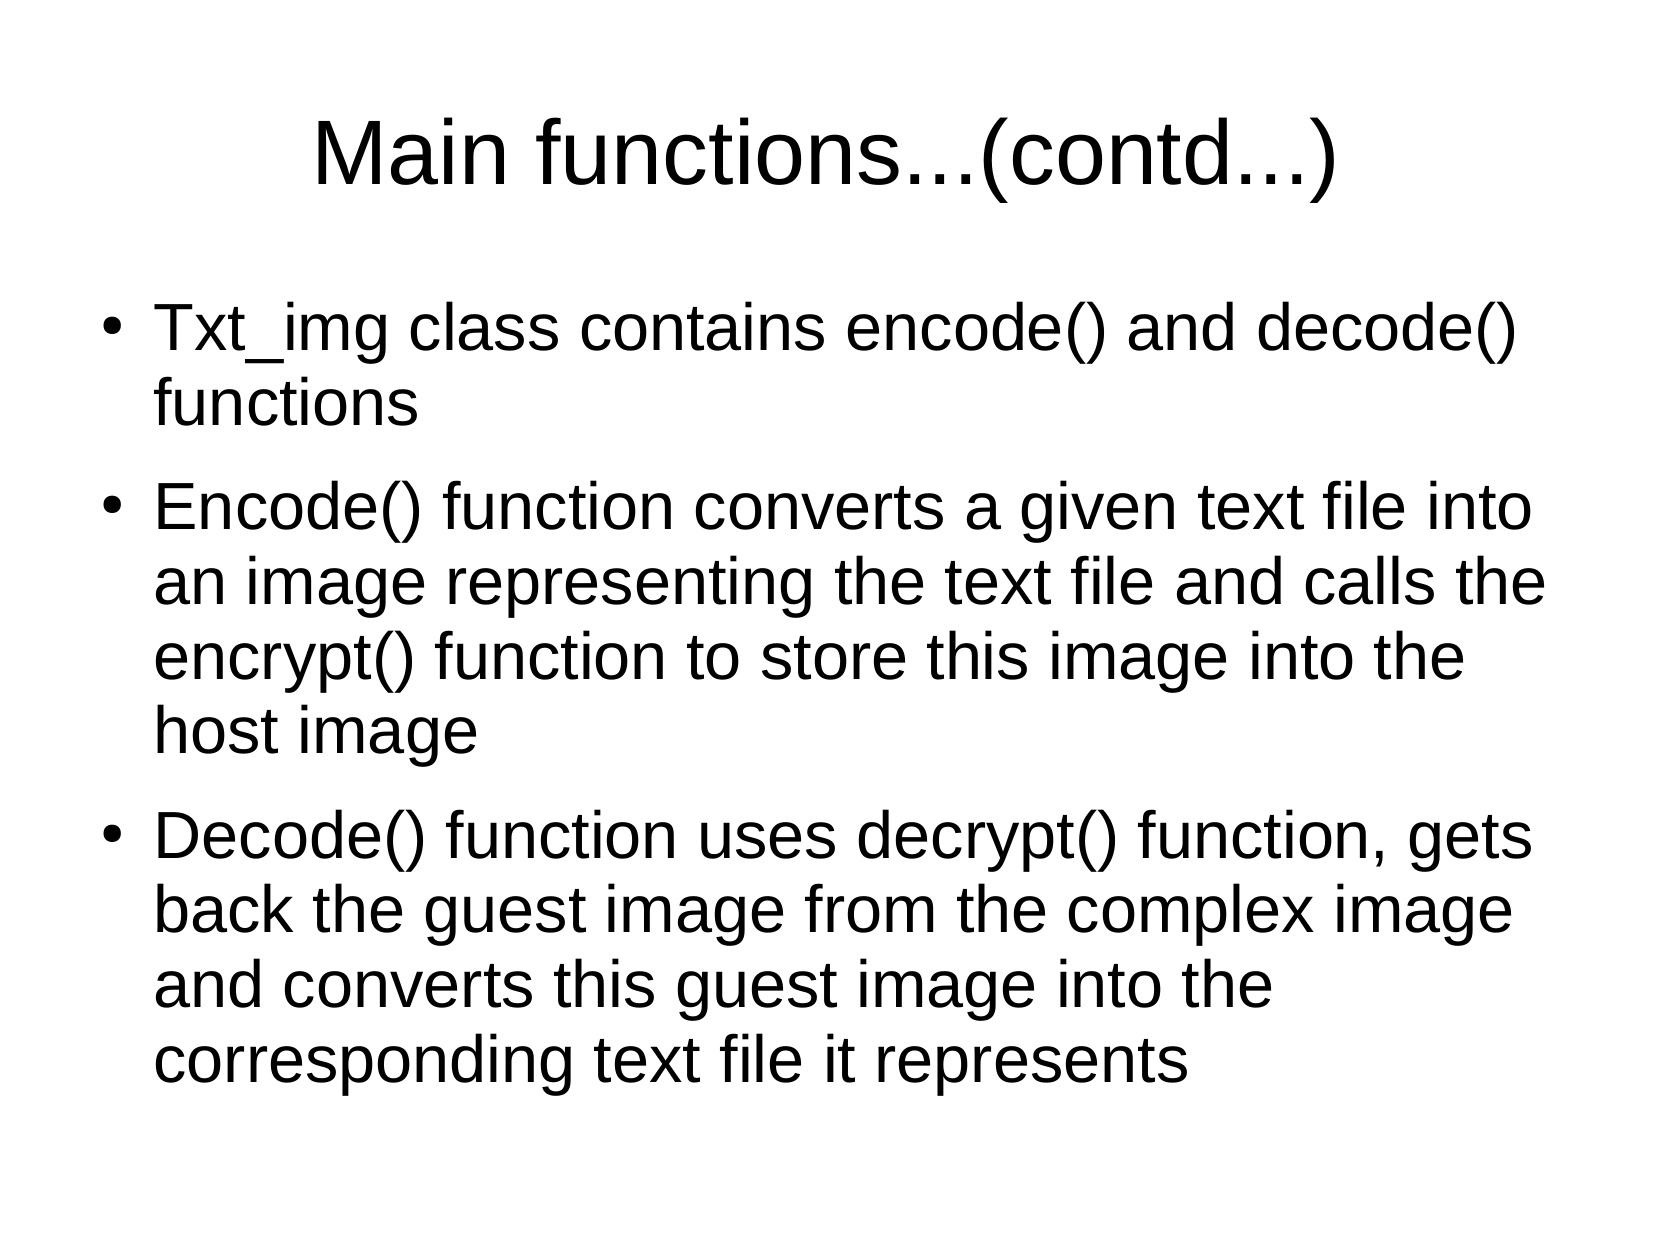

# Main functions...(contd...)
Txt_img class contains encode() and decode() functions
Encode() function converts a given text file into an image representing the text file and calls the encrypt() function to store this image into the host image
Decode() function uses decrypt() function, gets back the guest image from the complex image and converts this guest image into the corresponding text file it represents